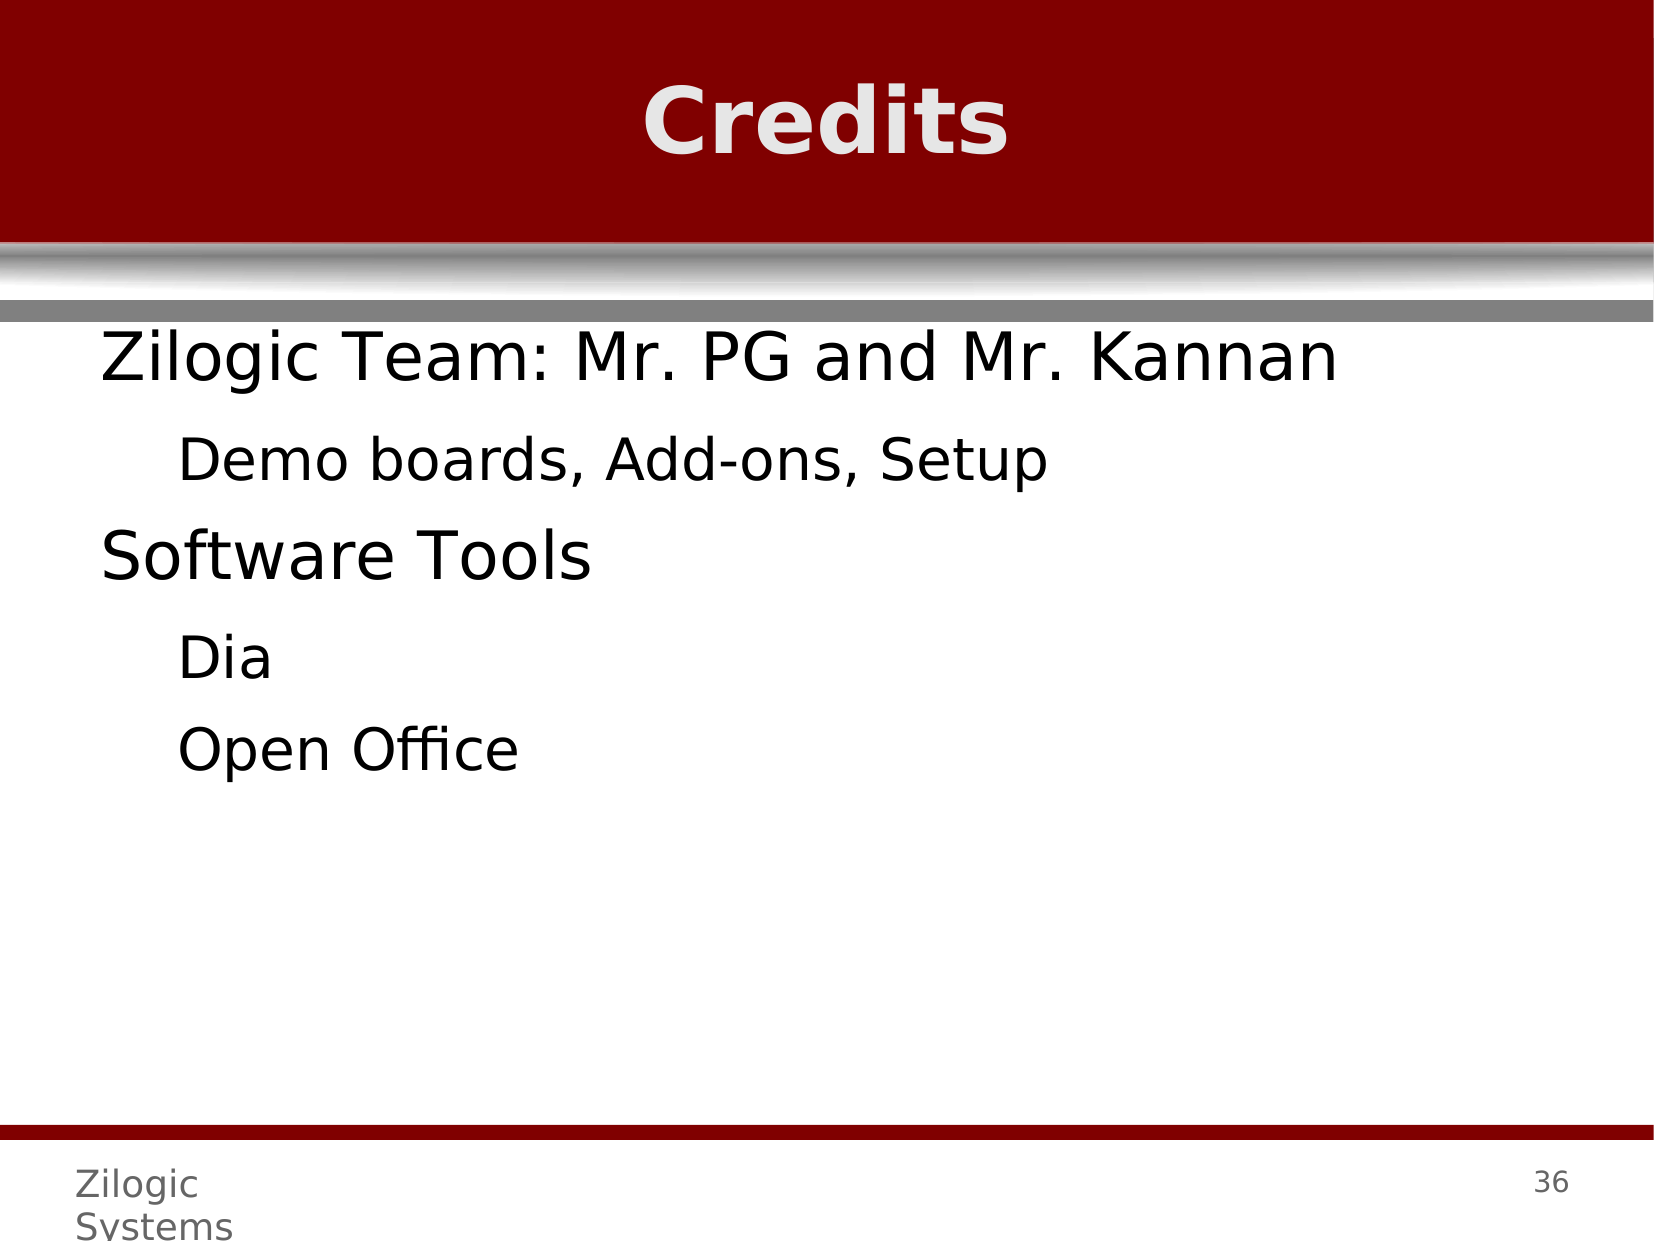

# Credits
Zilogic Team: Mr. PG and Mr. Kannan
Demo boards, Add-ons, Setup
Software Tools
Dia
Open Office
36